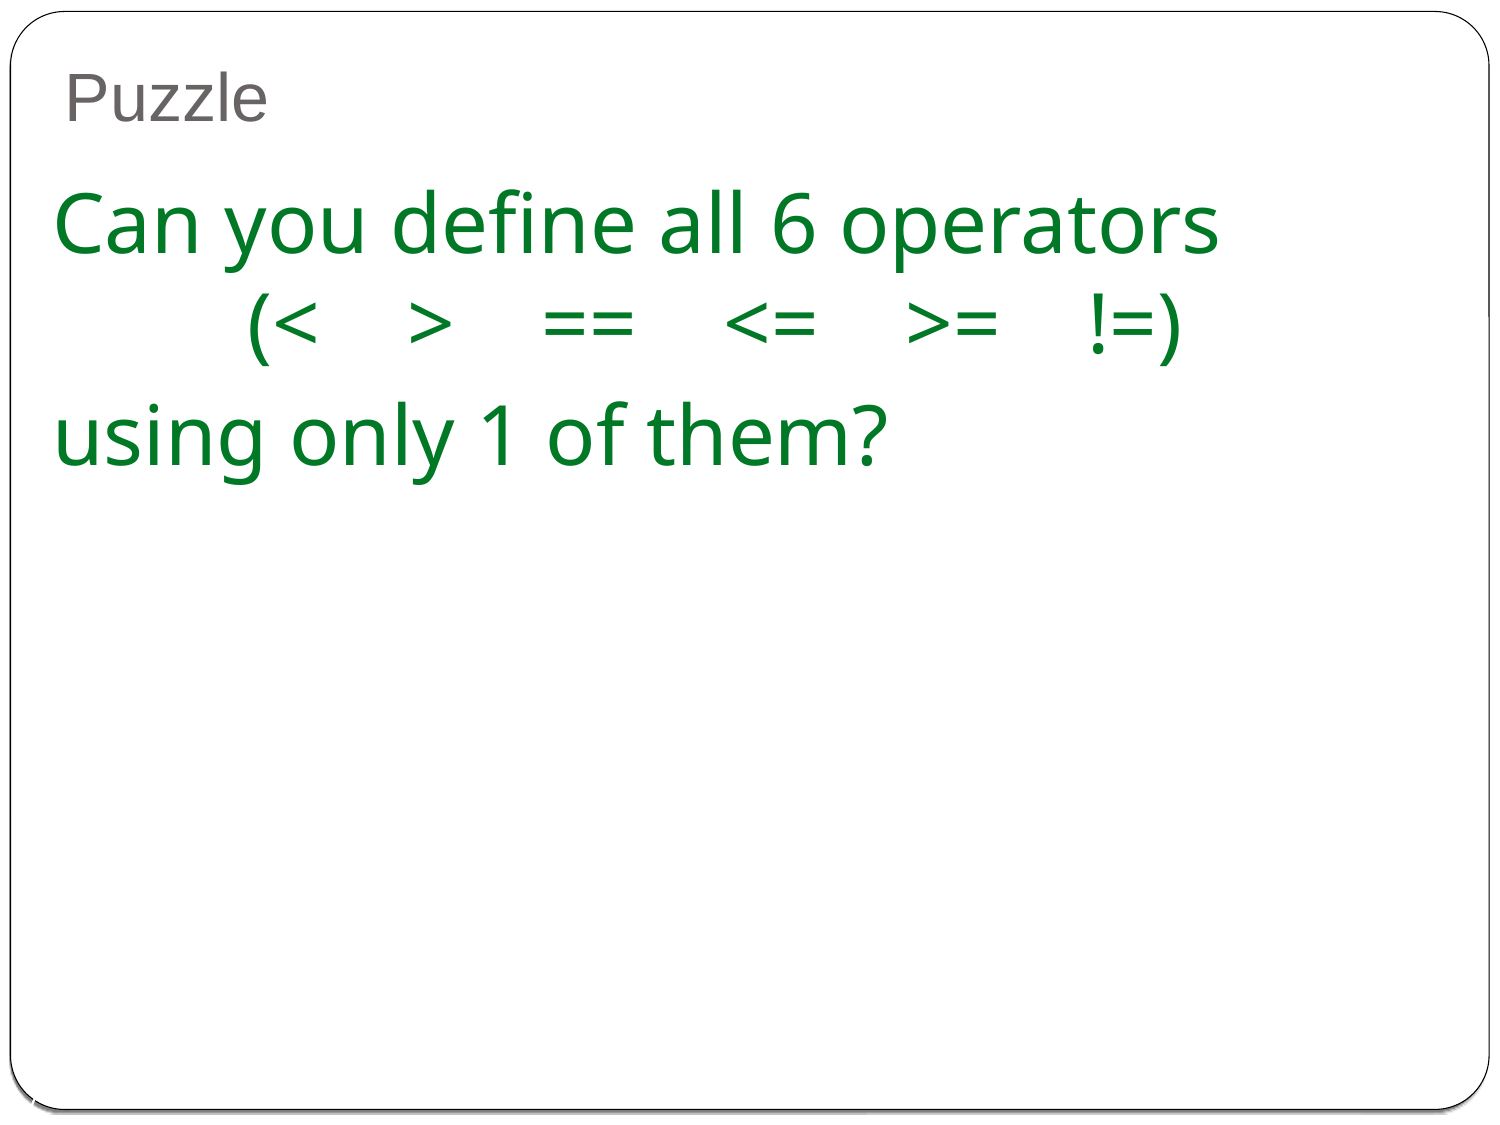

# Puzzle
Can you define all 6 operators
 (< > == <= >= !=)
using only 1 of them?